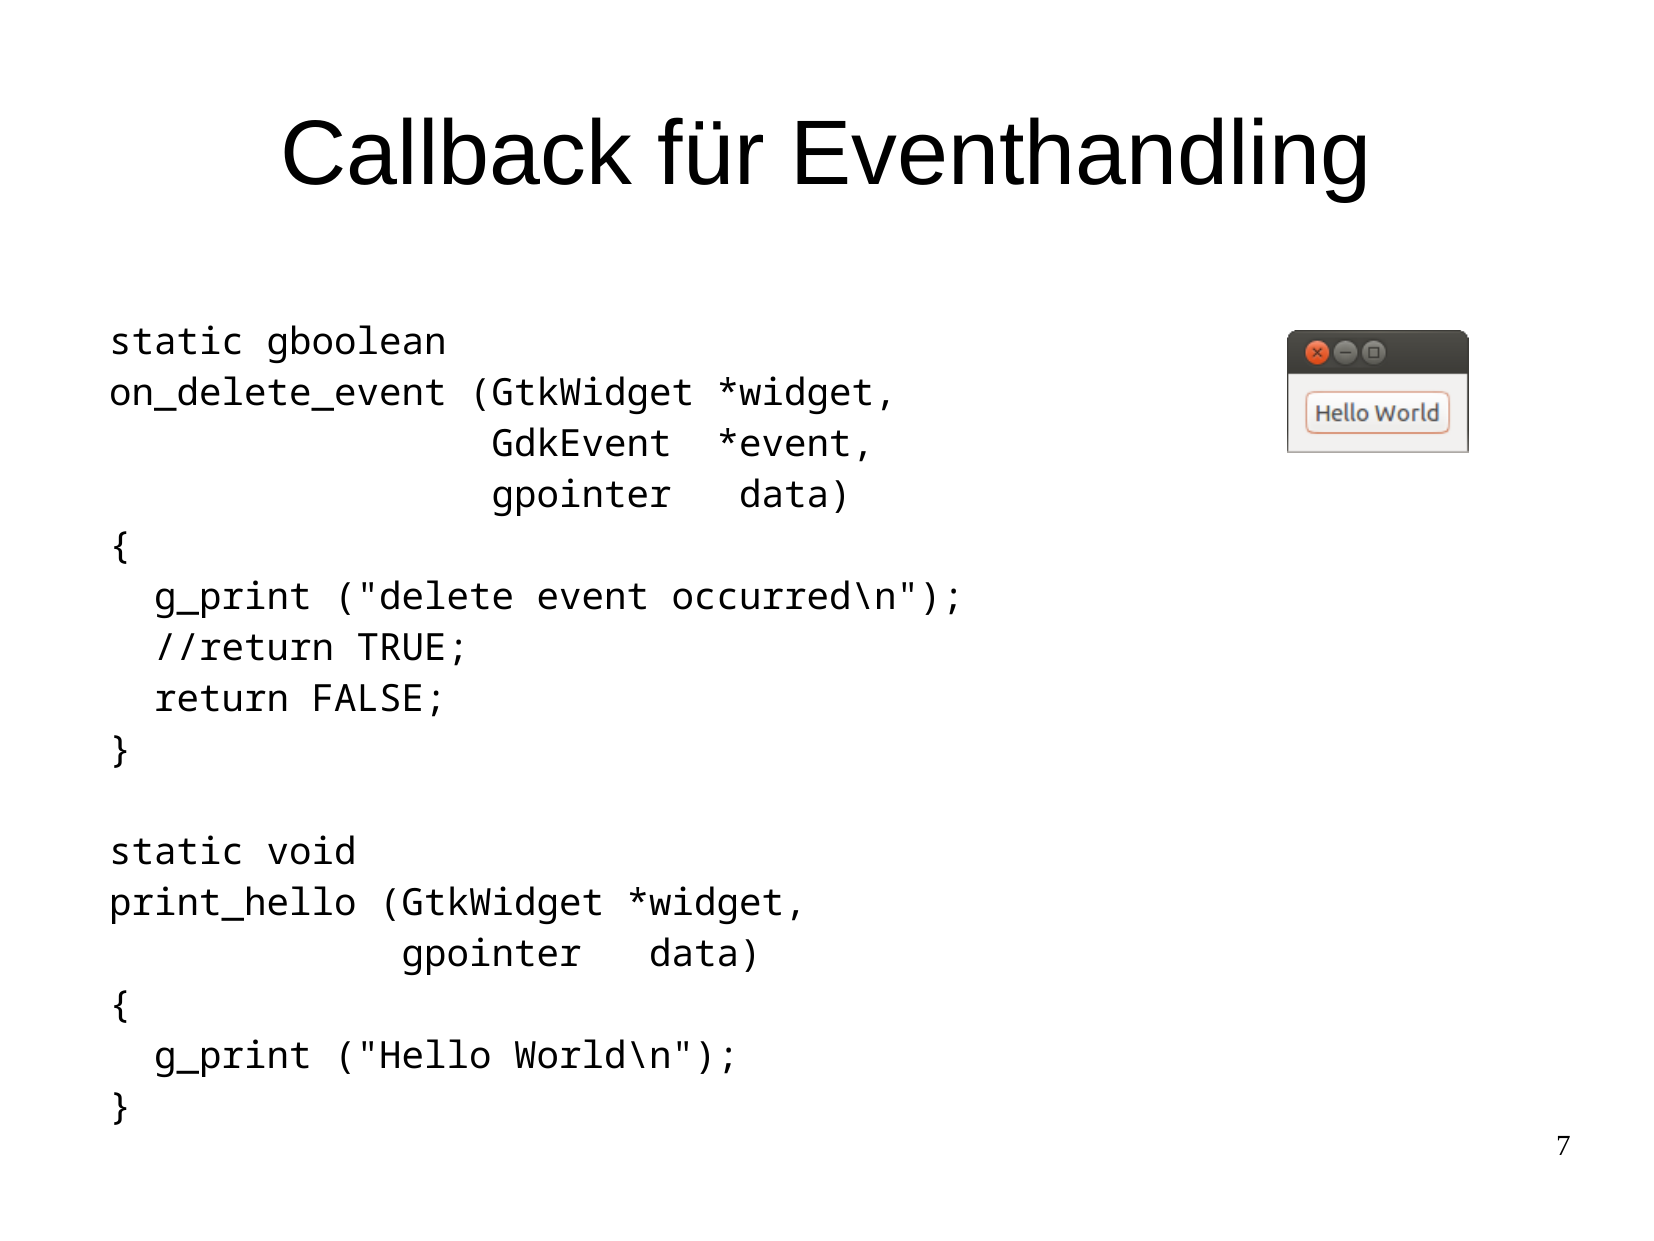

# Callback für Eventhandling
static gboolean
on_delete_event (GtkWidget *widget,
 GdkEvent *event,
 gpointer data)
{
 g_print ("delete event occurred\n");
 //return TRUE;
 return FALSE;
}
static void
print_hello (GtkWidget *widget,
 gpointer data)
{
 g_print ("Hello World\n");
}
7